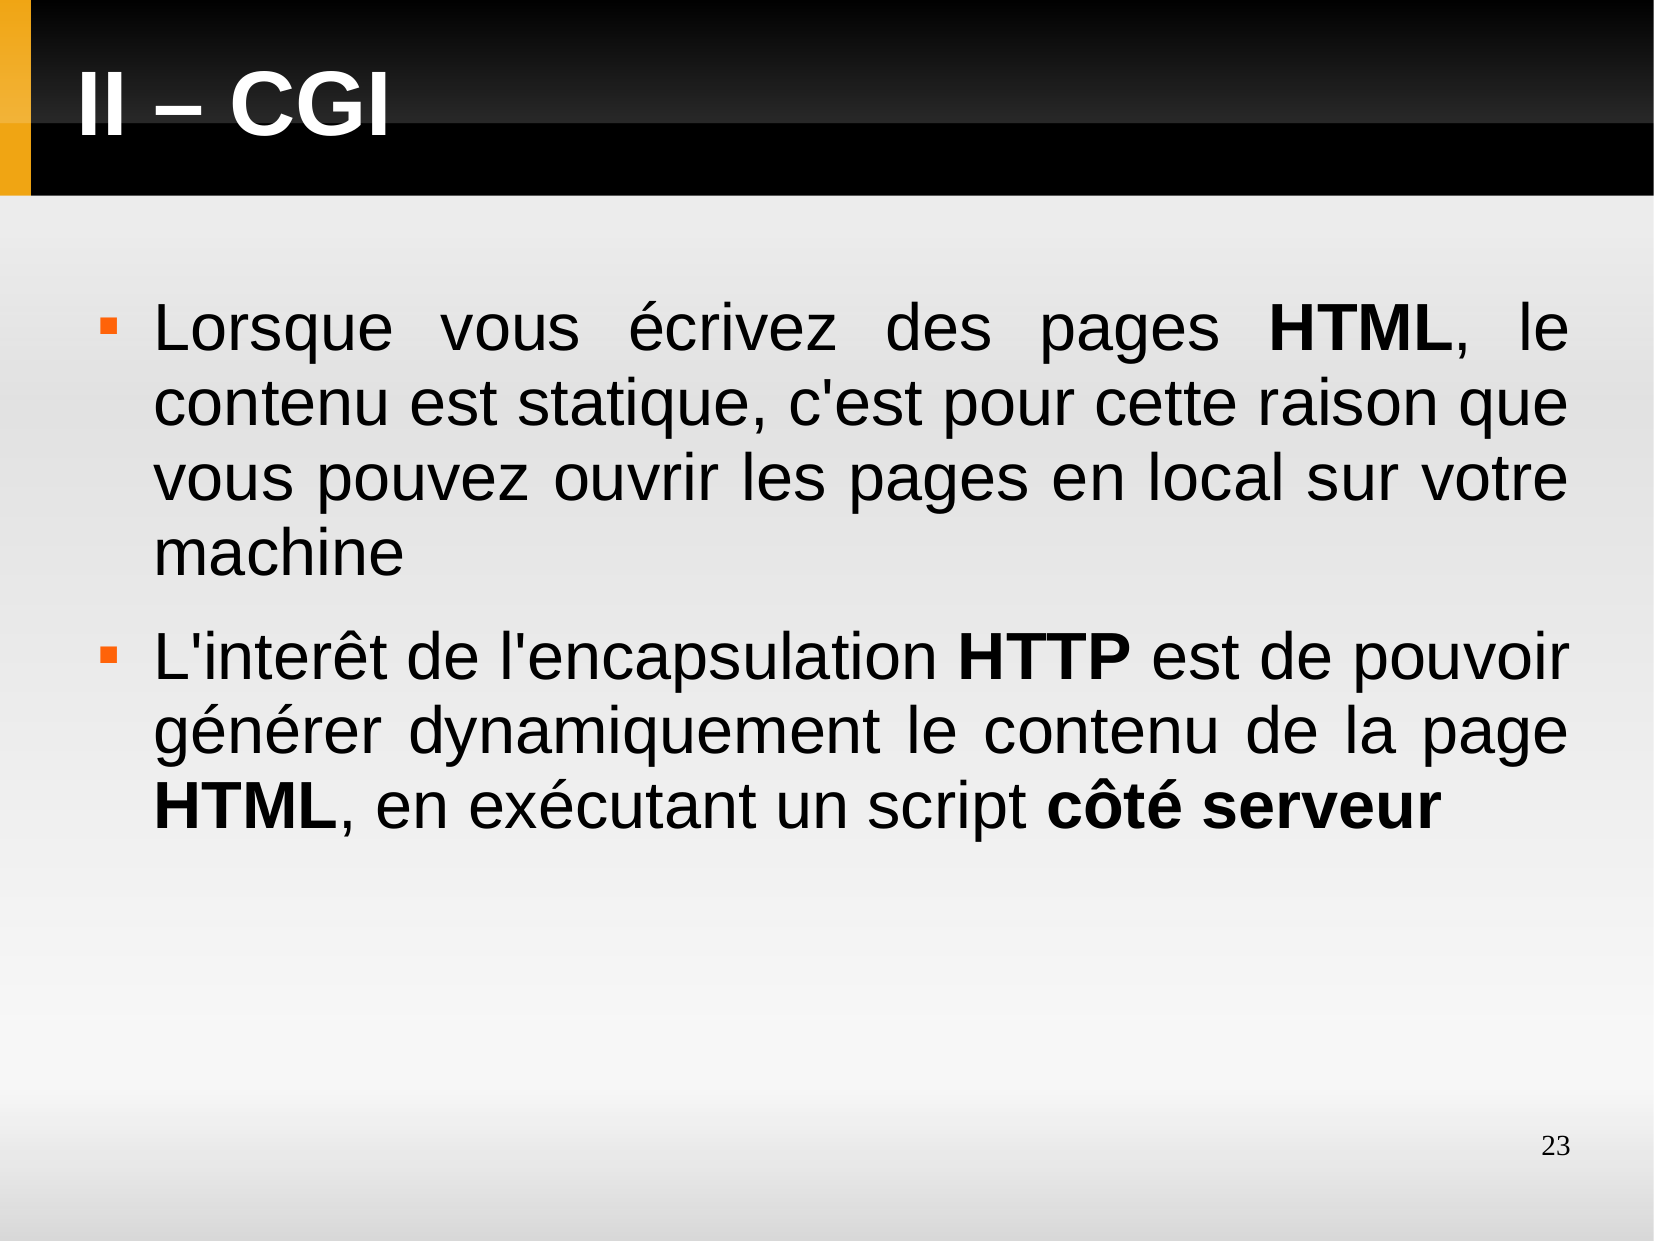

# II – CGI
Lorsque vous écrivez des pages HTML, le contenu est statique, c'est pour cette raison que vous pouvez ouvrir les pages en local sur votre machine
L'interêt de l'encapsulation HTTP est de pouvoir générer dynamiquement le contenu de la page HTML, en exécutant un script côté serveur
23